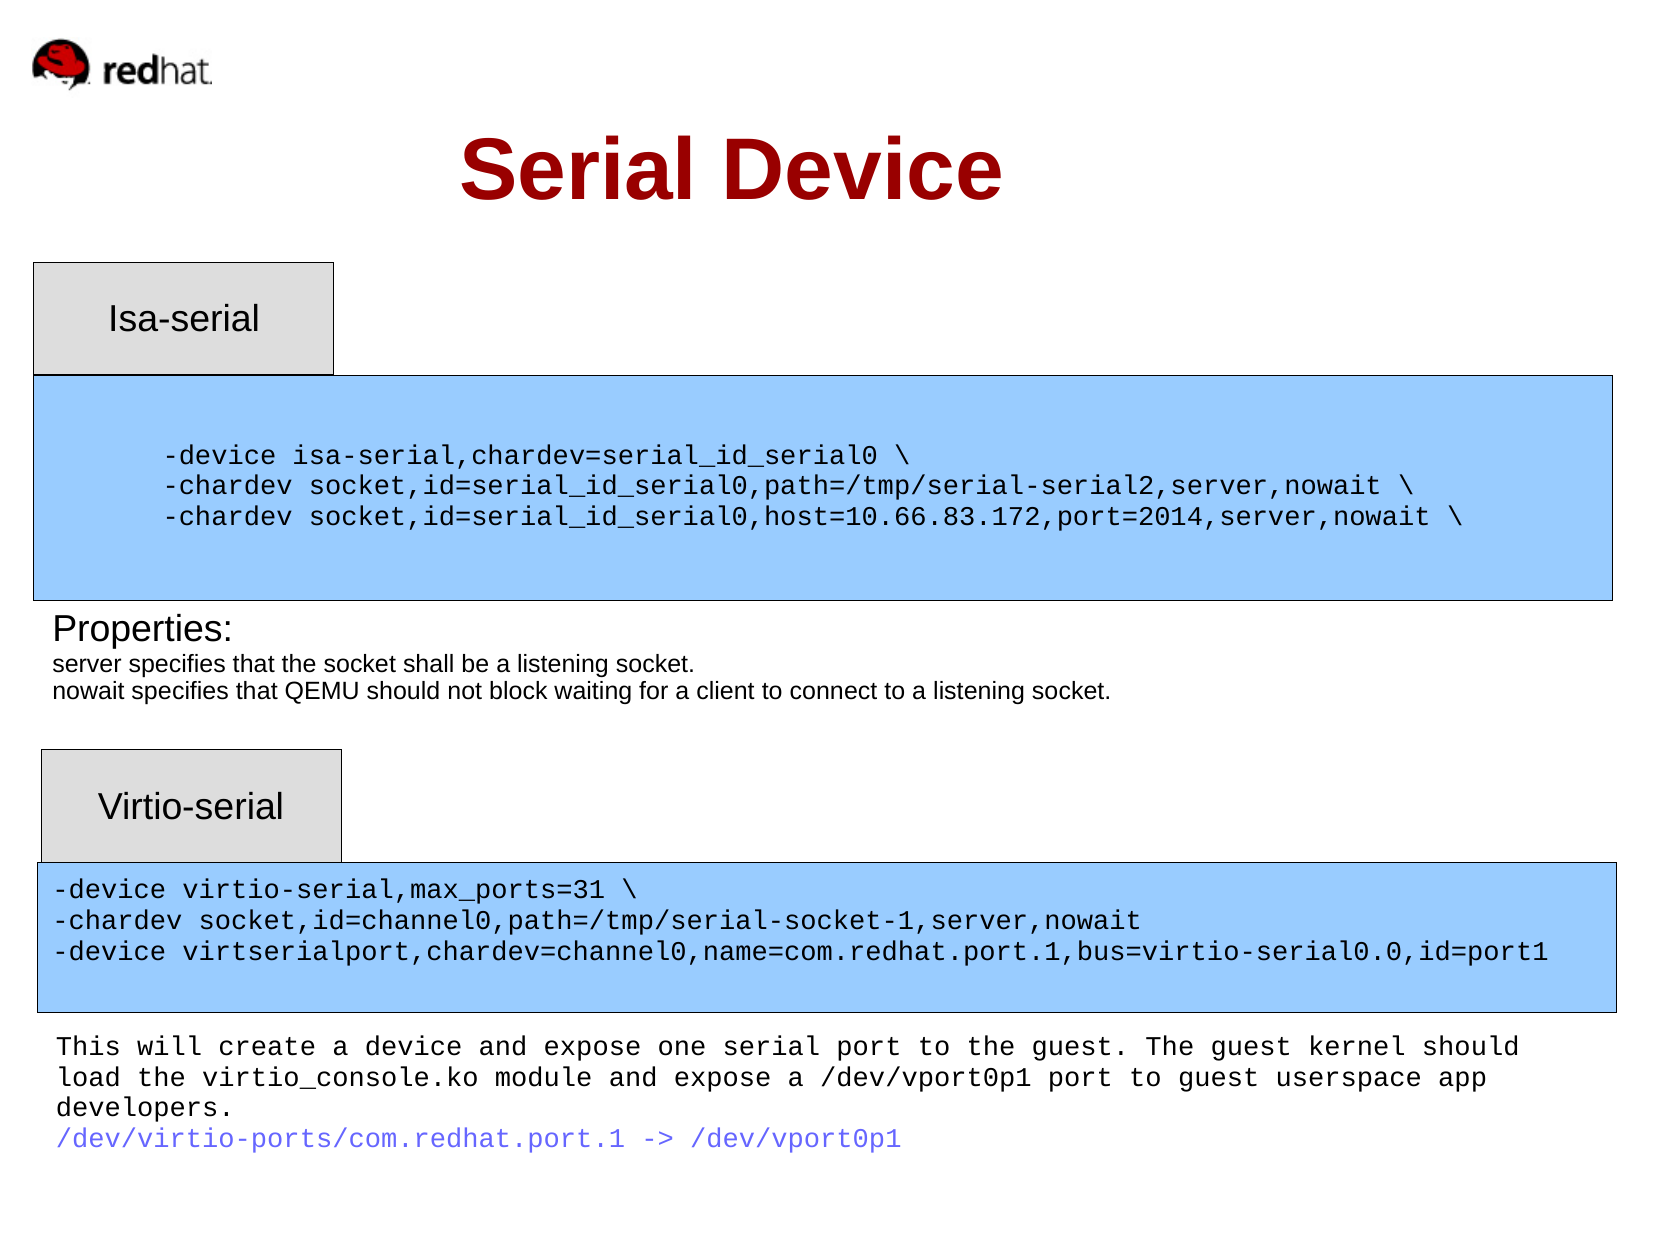

Serial Device
Isa-serial
 -device isa-serial,chardev=serial_id_serial0 \
 -chardev socket,id=serial_id_serial0,path=/tmp/serial-serial2,server,nowait \
 -chardev socket,id=serial_id_serial0,host=10.66.83.172,port=2014,server,nowait \
Properties:
server specifies that the socket shall be a listening socket.
nowait specifies that QEMU should not block waiting for a client to connect to a listening socket.
Virtio-serial
-device virtio-serial,max_ports=31 \
-chardev socket,id=channel0,path=/tmp/serial-socket-1,server,nowait
-device virtserialport,chardev=channel0,name=com.redhat.port.1,bus=virtio-serial0.0,id=port1
This will create a device and expose one serial port to the guest. The guest kernel should load the virtio_console.ko module and expose a /dev/vport0p1 port to guest userspace app developers.
/dev/virtio-ports/com.redhat.port.1 -> /dev/vport0p1